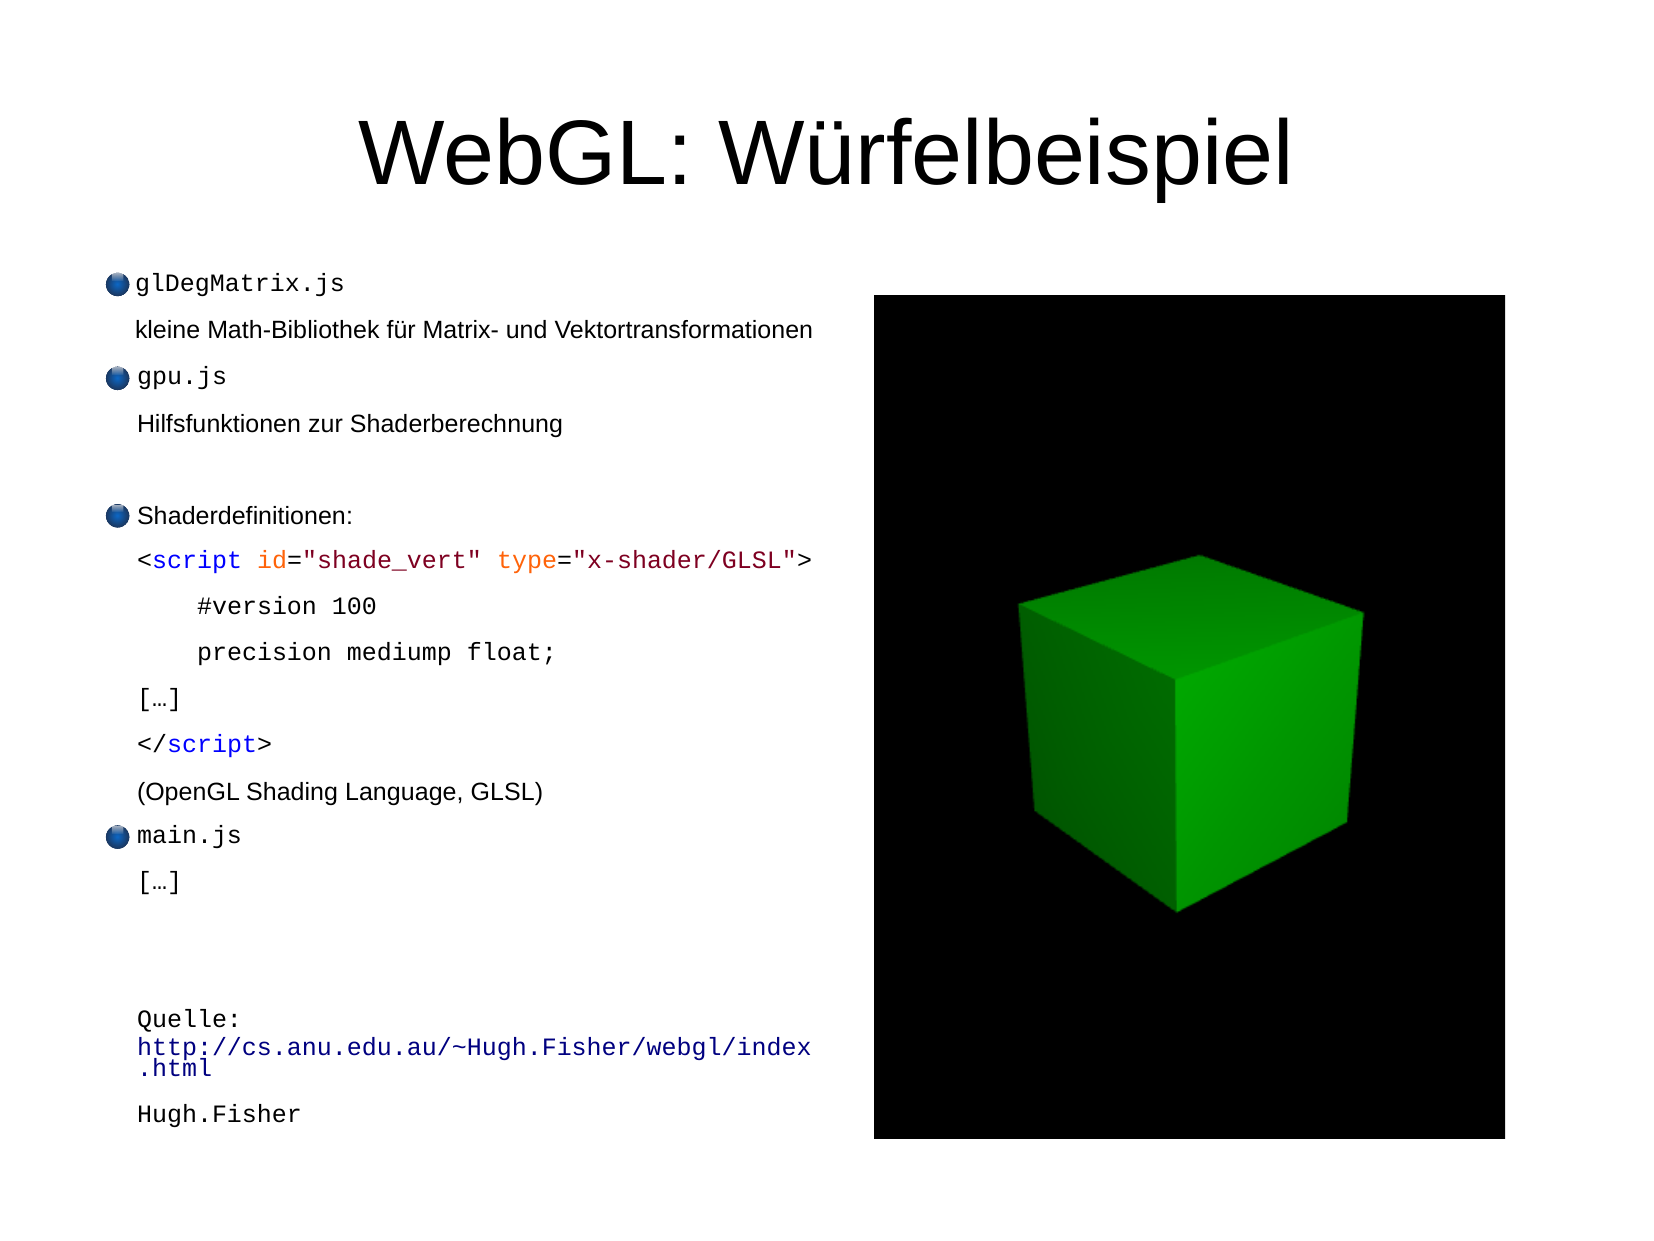

# WebGL: Würfelbeispiel
 glDegMatrix.js
 kleine Math-Bibliothek für Matrix- und Vektortransformationen
gpu.js
Hilfsfunktionen zur Shaderberechnung
Shaderdefinitionen:
<script id="shade_vert" type="x-shader/GLSL">
 #version 100
 precision mediump float;
[…]
</script>
(OpenGL Shading Language, GLSL)
main.js
[…]
Quelle: http://cs.anu.edu.au/~Hugh.Fisher/webgl/index.html
Hugh.Fisher
...